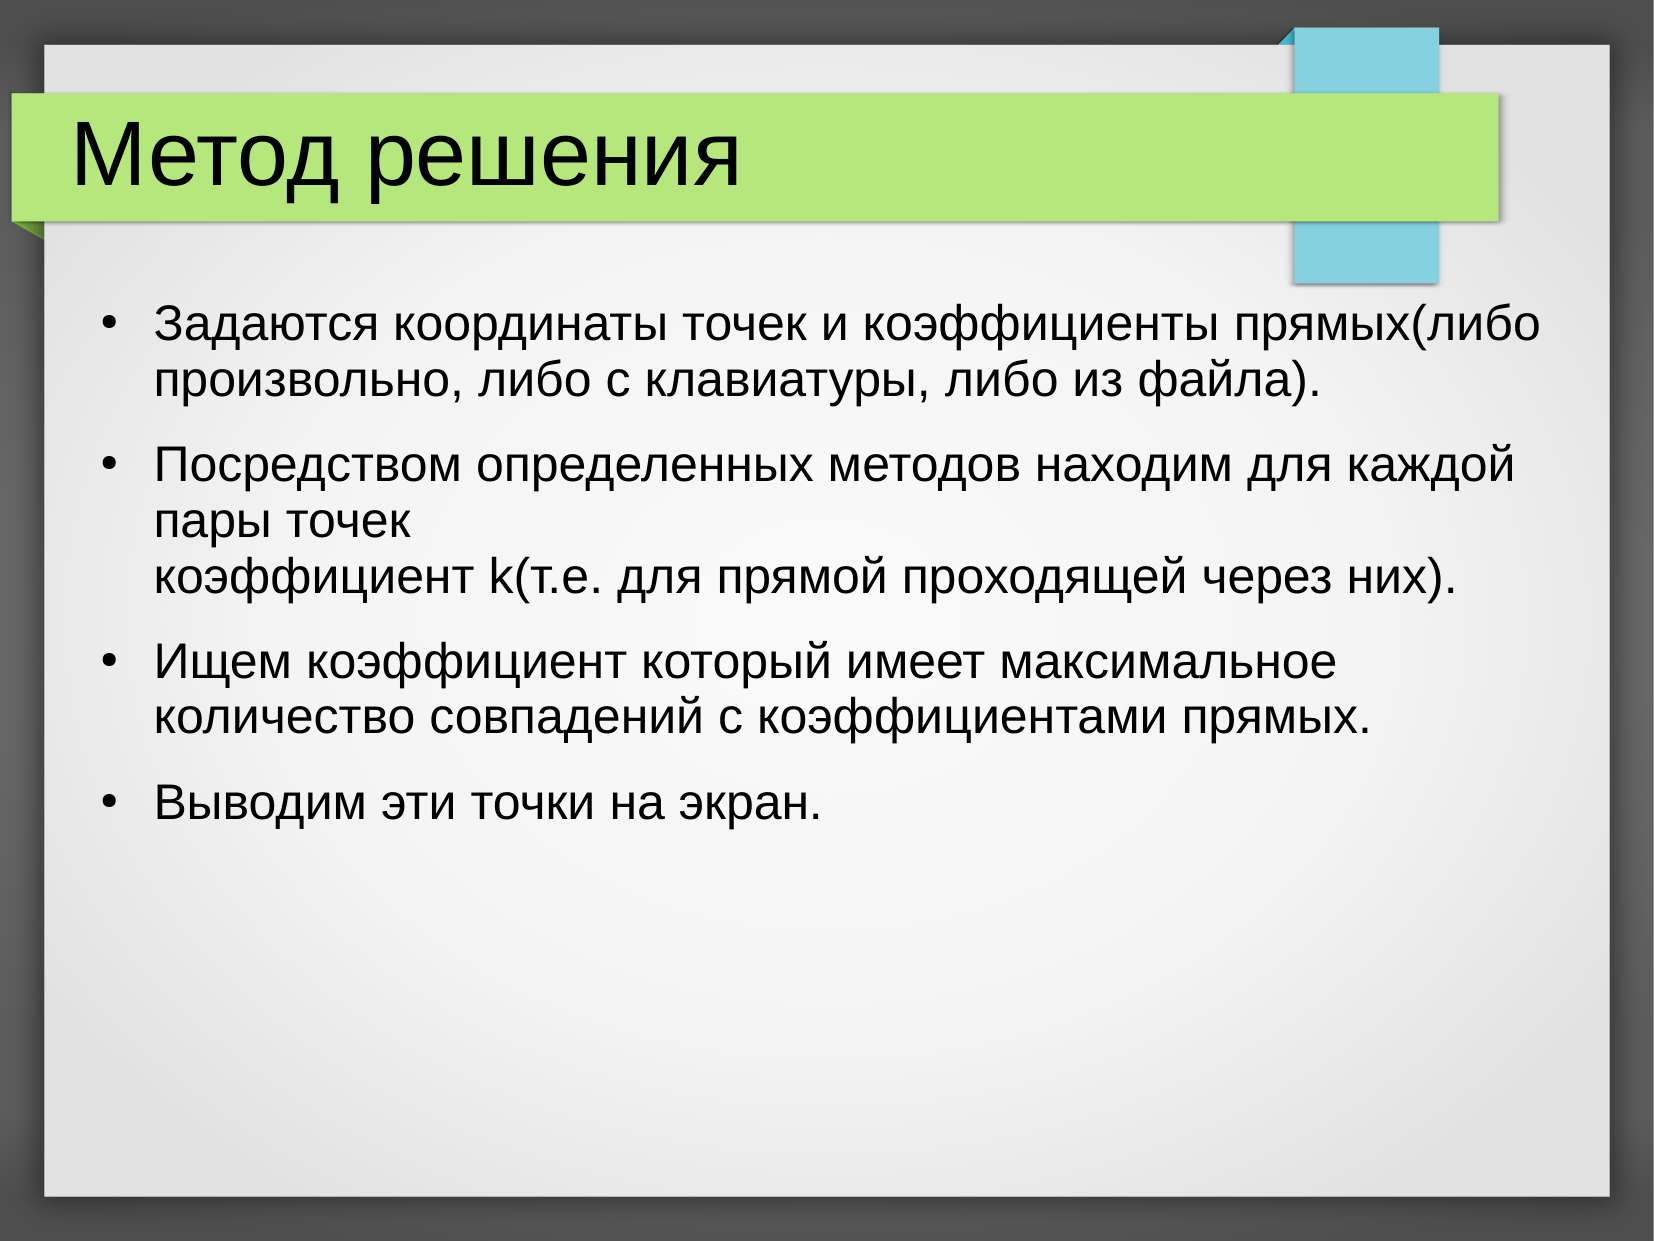

# Метод решения
Задаются координаты точек и коэффициенты прямых(либо произвольно, либо с клавиатуры, либо из файла).
Посредством определенных методов находим для каждой пары точек
коэффициент k(т.е. для прямой проходящей через них).
Ищем коэффициент который имеет максимальное количество совпадений с коэффициентами прямых.
Выводим эти точки на экран.